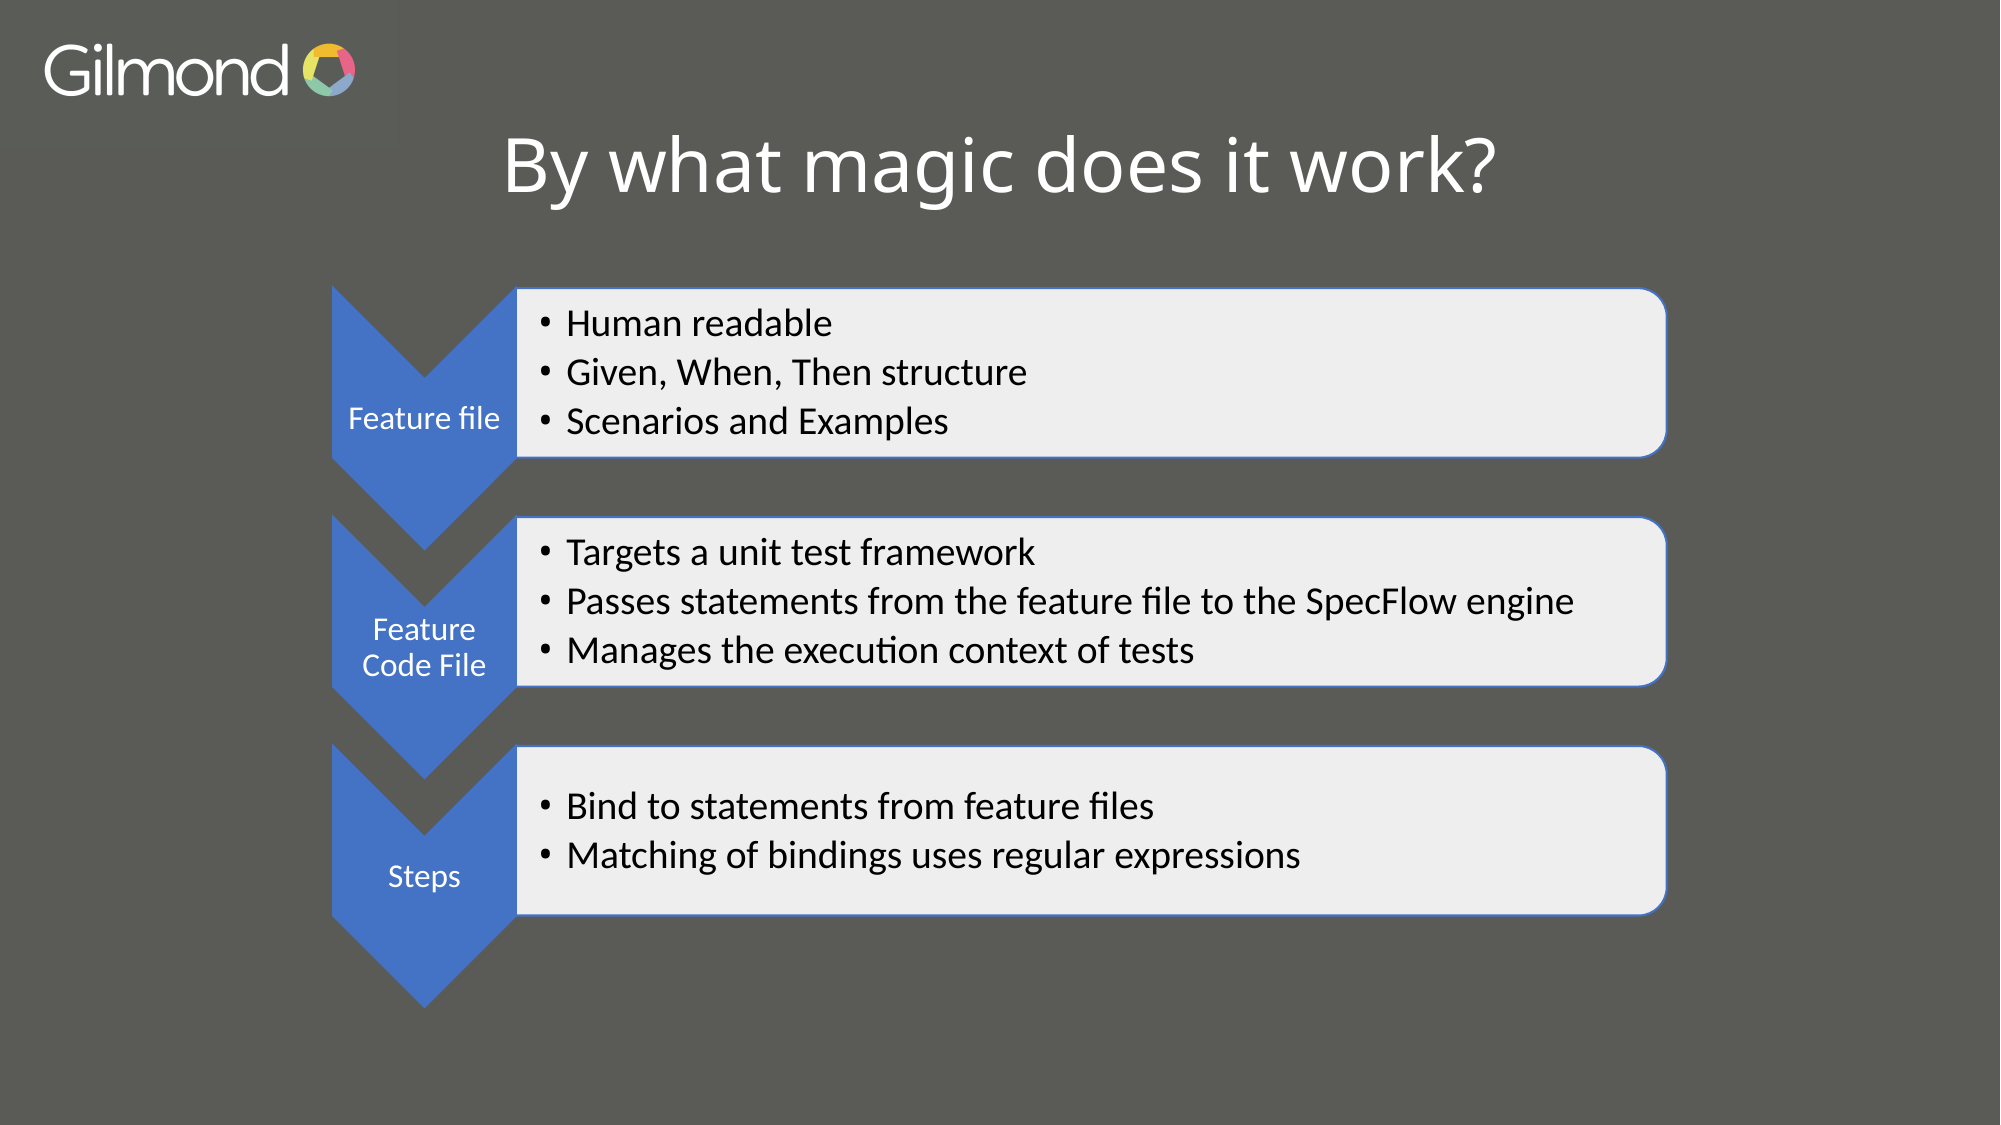

# By what magic does it work?
Feature file
Human readable
Given, When, Then structure
Scenarios and Examples
Feature Code File
Targets a unit test framework
Passes statements from the feature file to the SpecFlow engine
Manages the execution context of tests
Steps
Bind to statements from feature files
Matching of bindings uses regular expressions